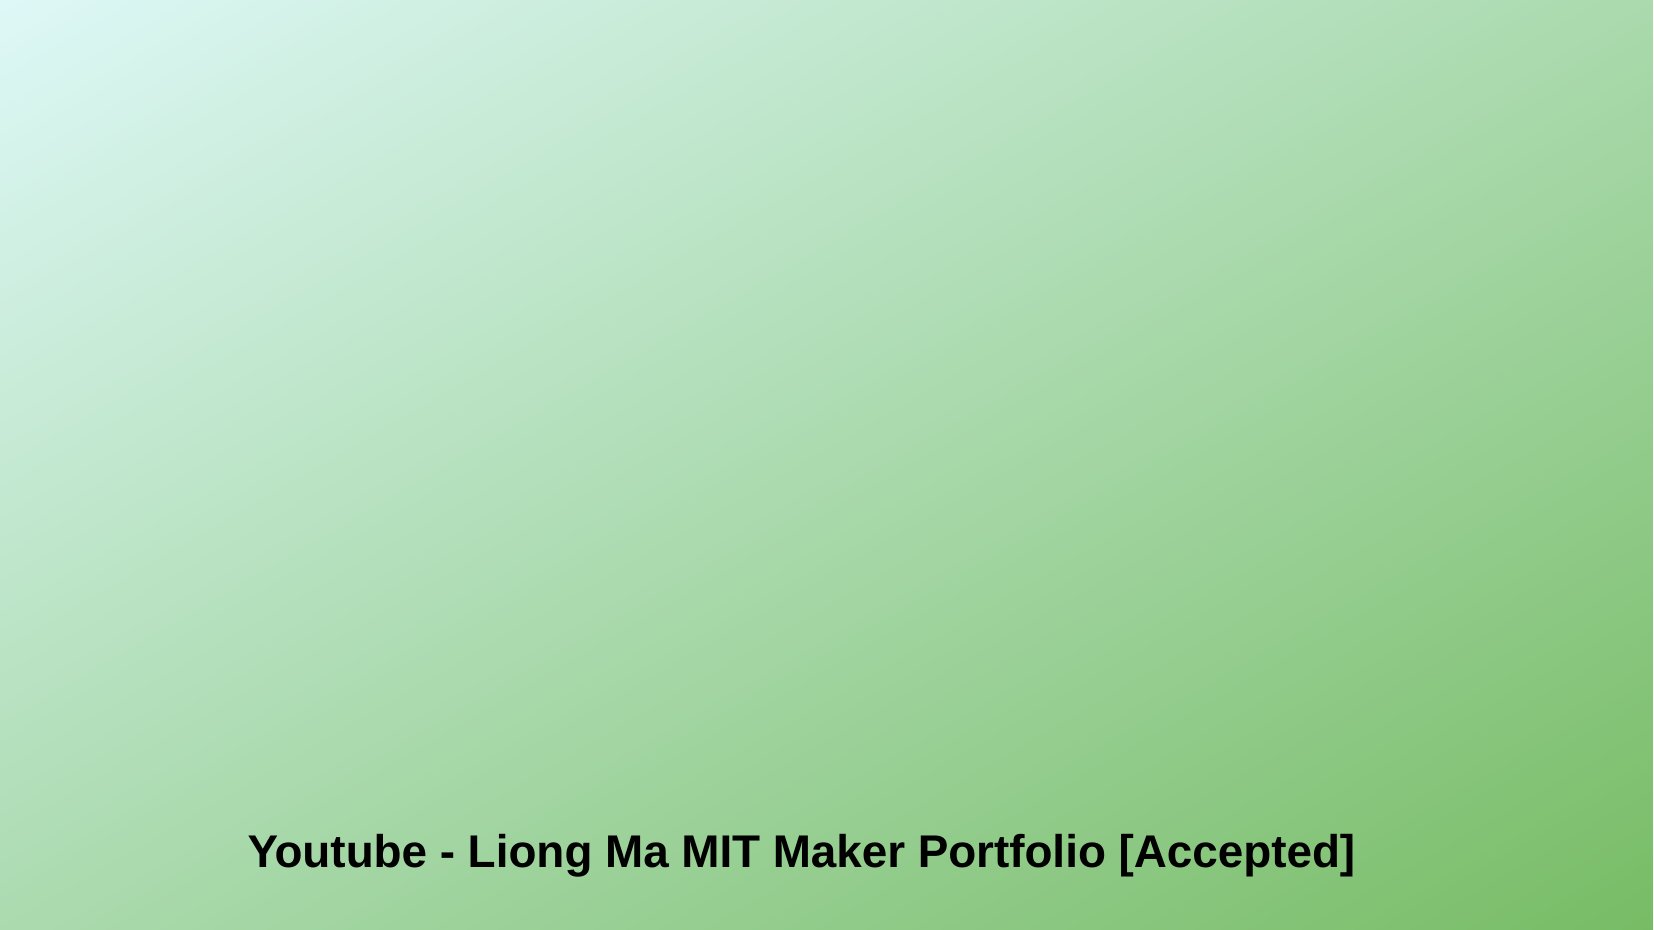

Youtube - Liong Ma MIT Maker Portfolio [Accepted]